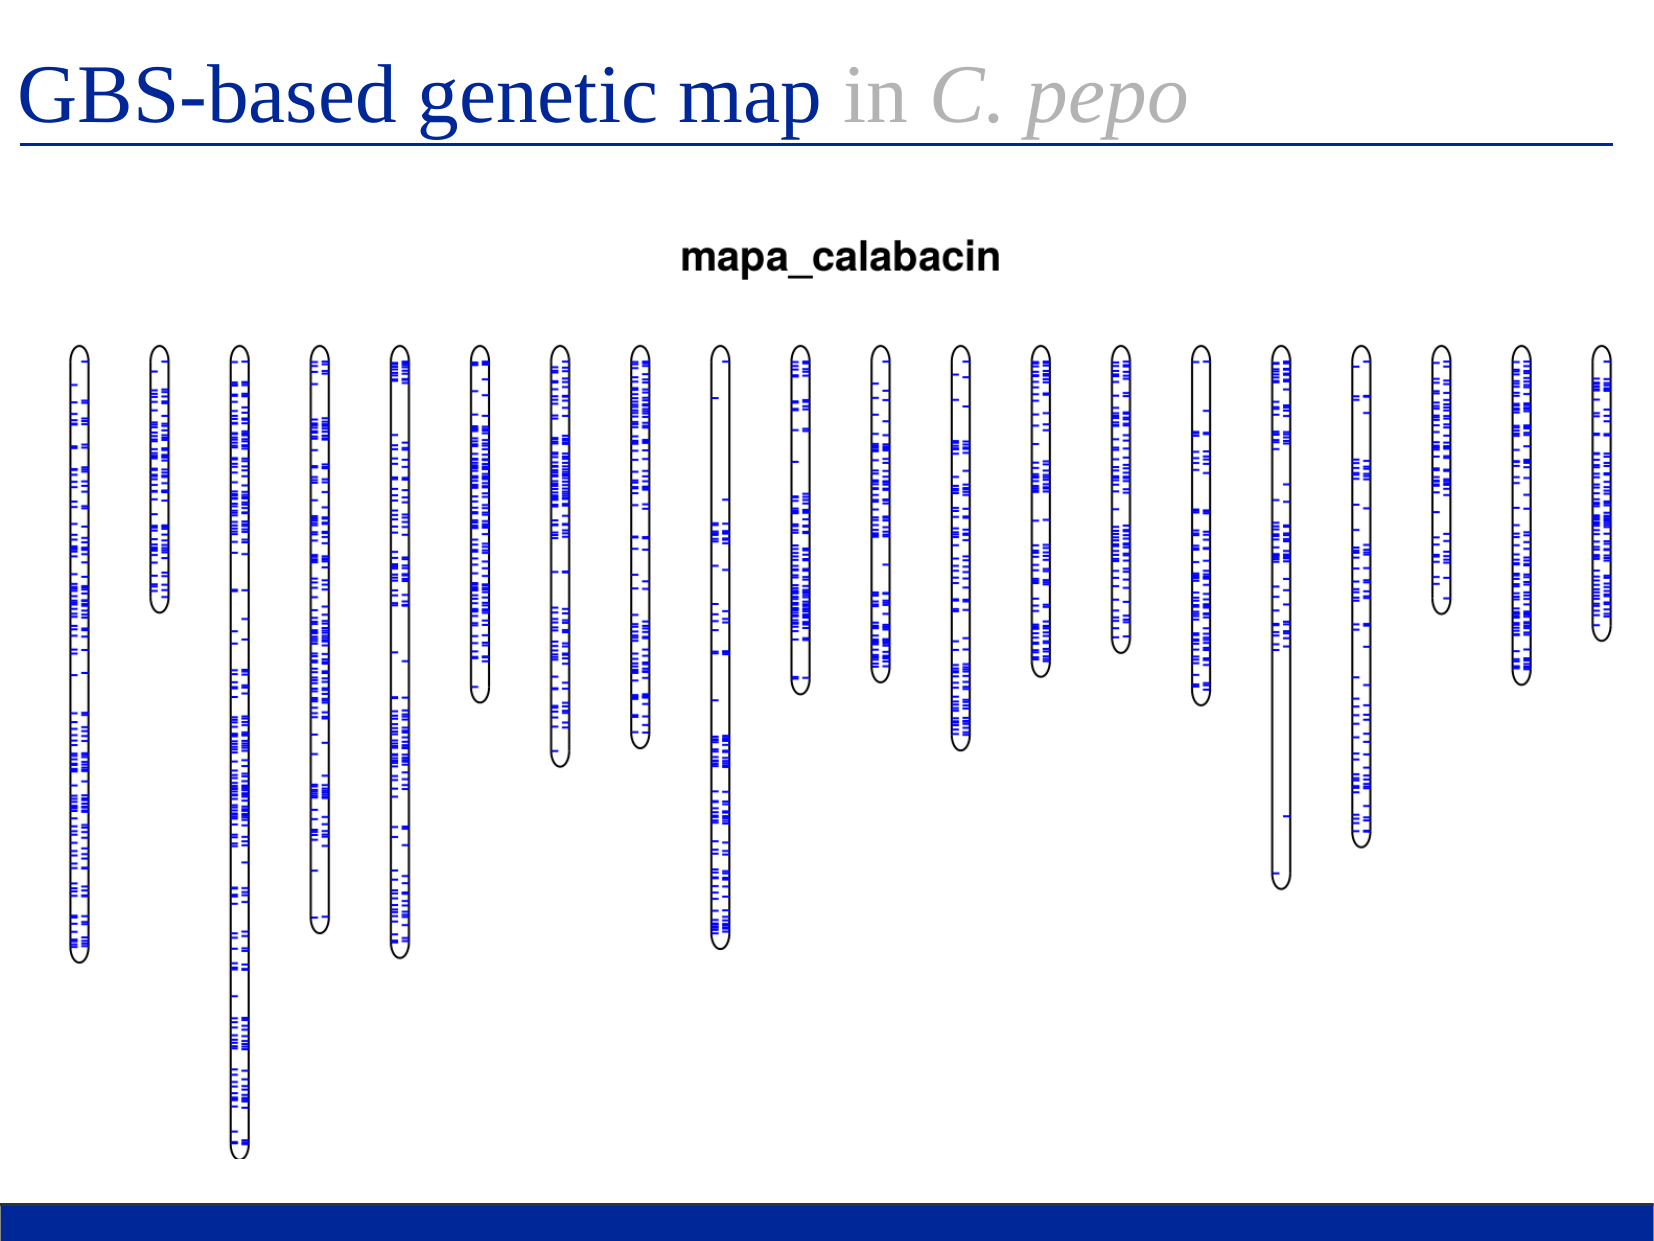

# GBS-based genetic map in C. pepo